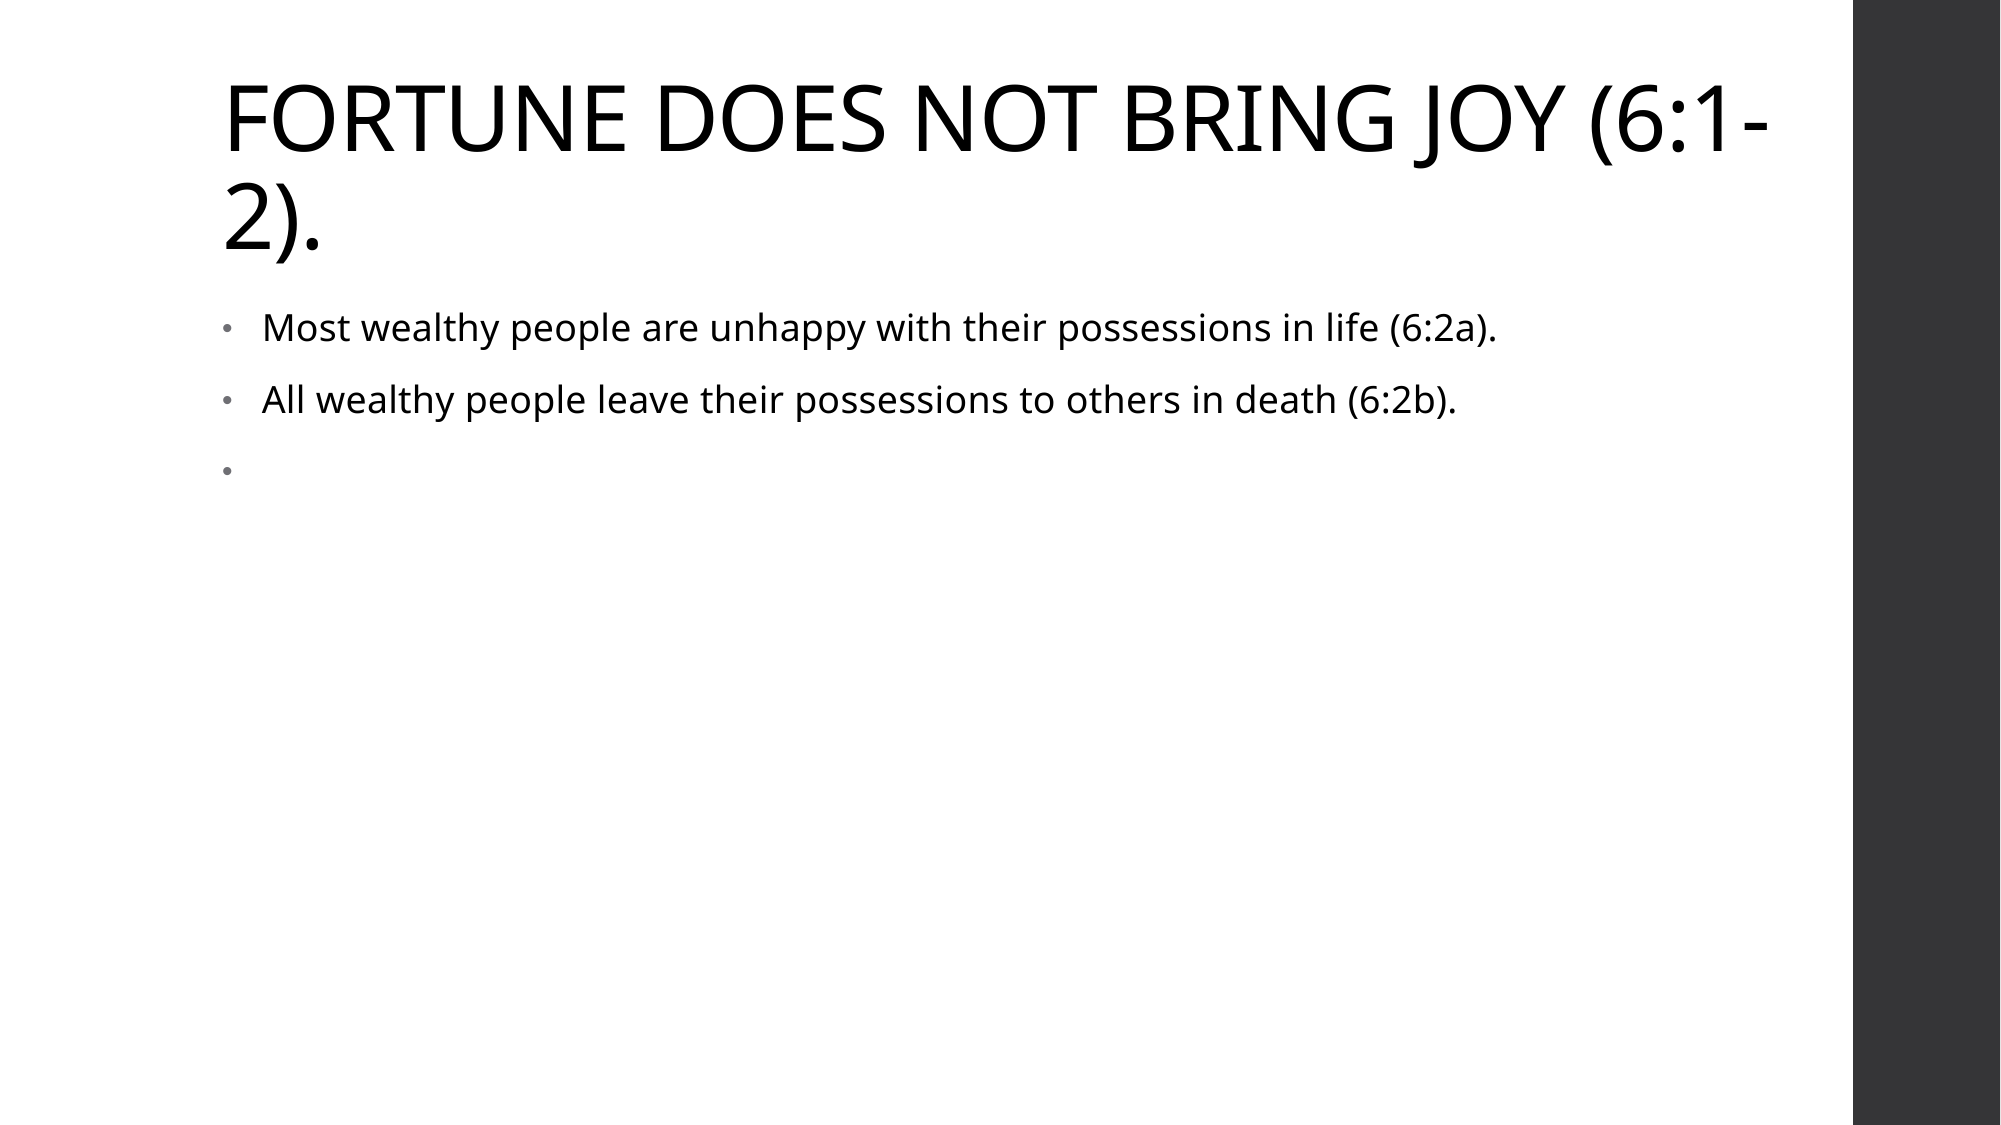

# FORTUNE DOES NOT BRING JOY (6:1-2).
 Most wealthy people are unhappy with their possessions in life (6:2a).
 All wealthy people leave their possessions to others in death (6:2b).